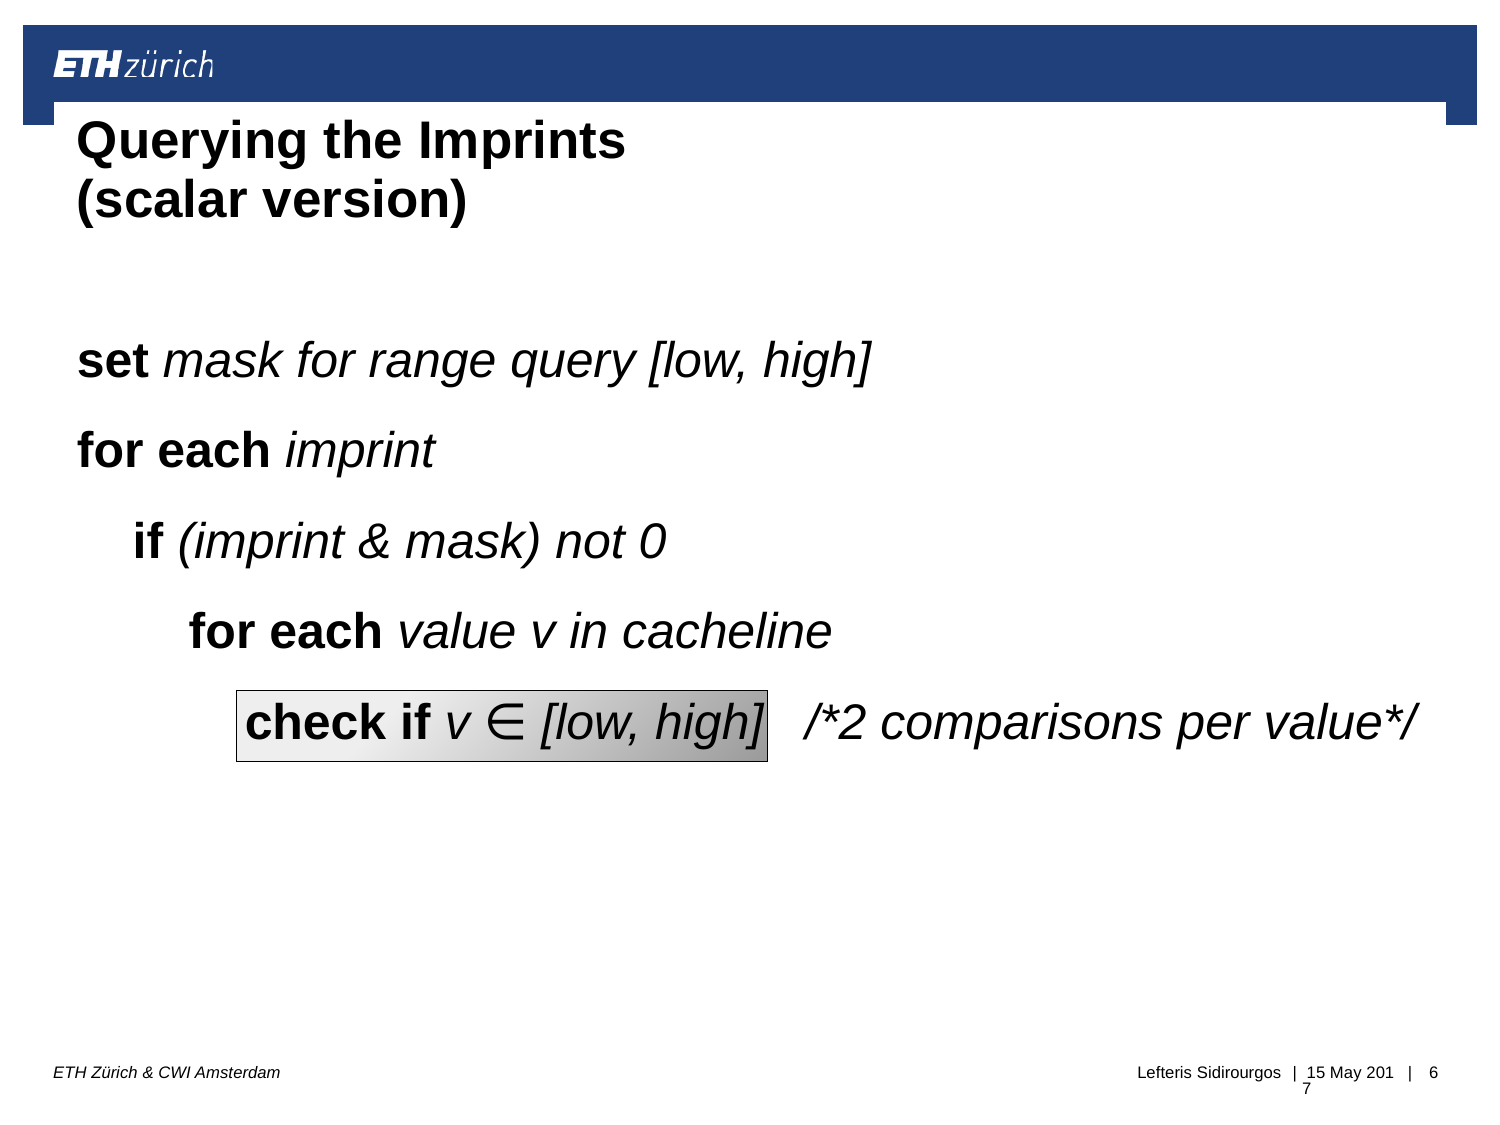

# Querying the Imprints (scalar version)
set mask for range query [low, high]
for each imprint
 if (imprint & mask) not 0
 for each value v in cacheline
 check if v ∈ [low, high] /*2 comparisons per value*/
Lefteris Sidirourgos
 15 May 2017
6